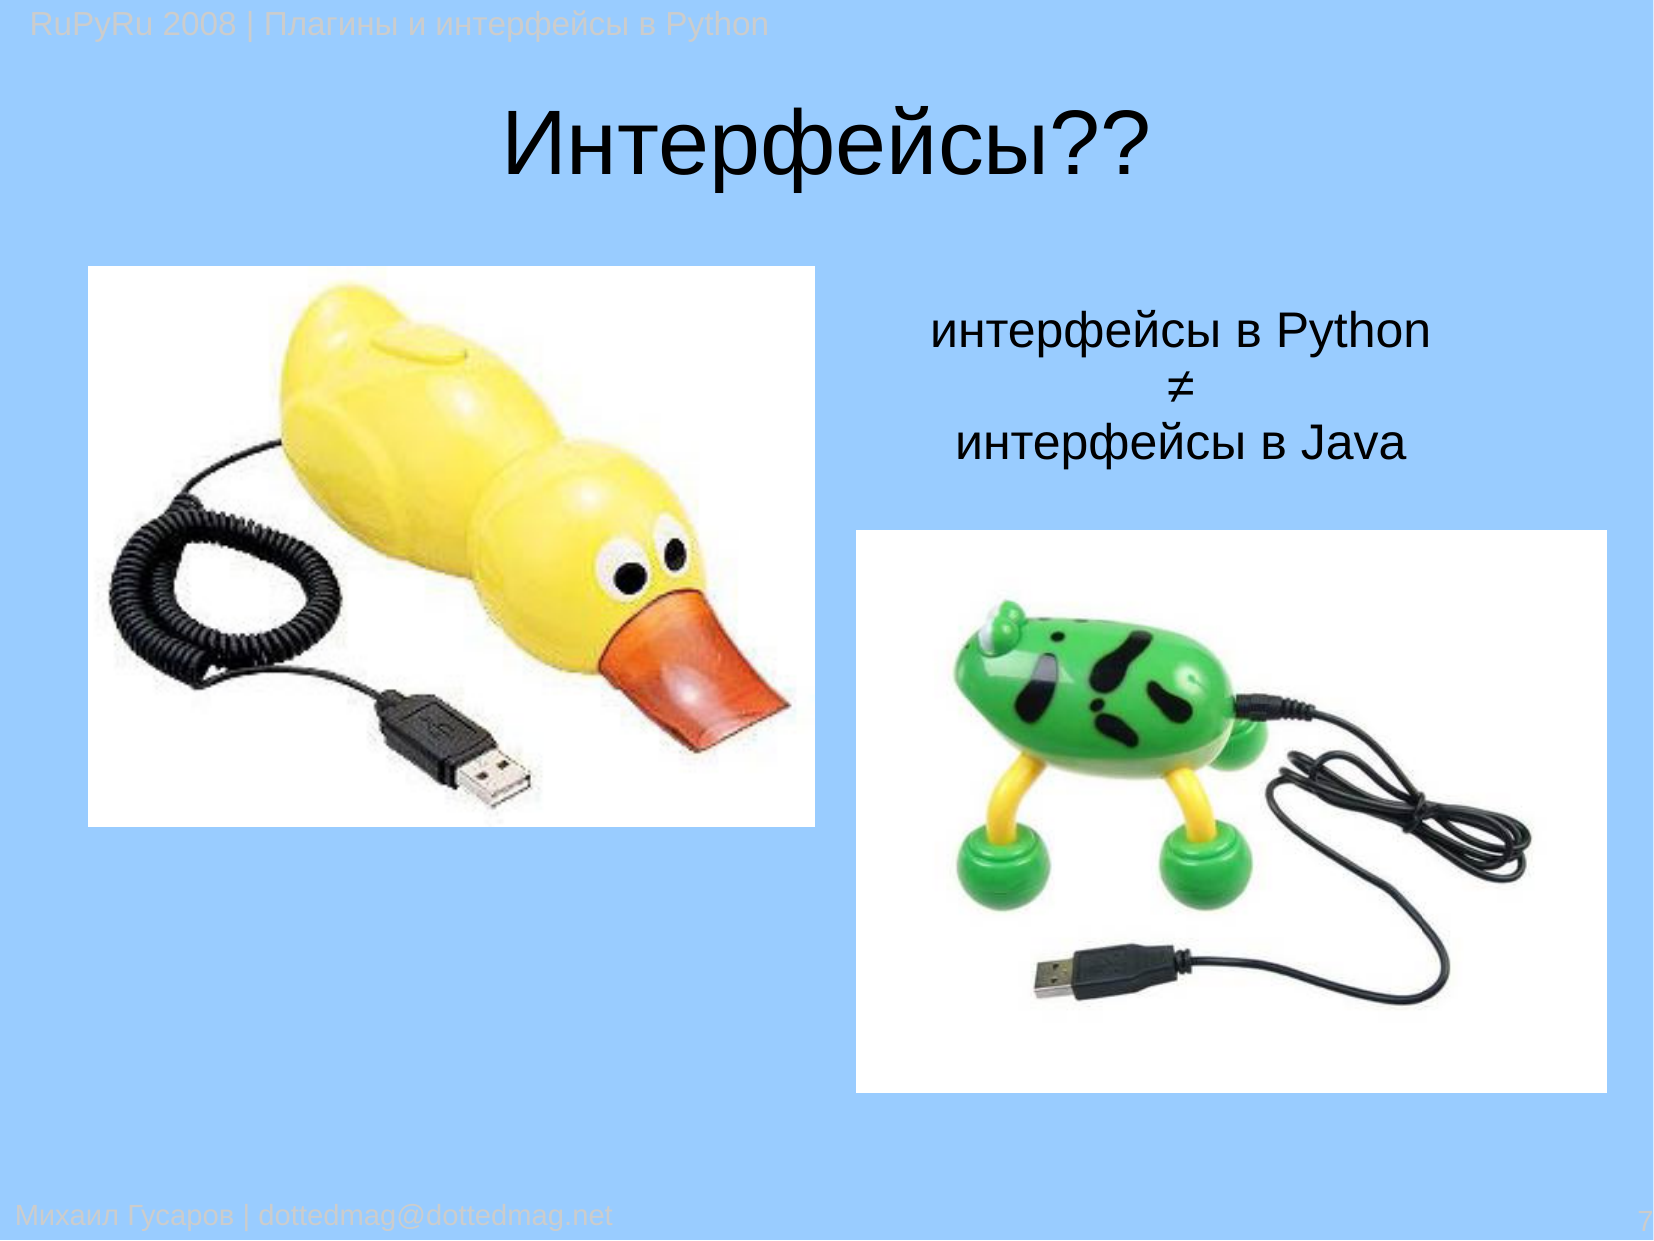

# Интерфейсы??
интерфейсы в Python
≠
интерфейсы в Java
Имя Автора | email@domain.org
7